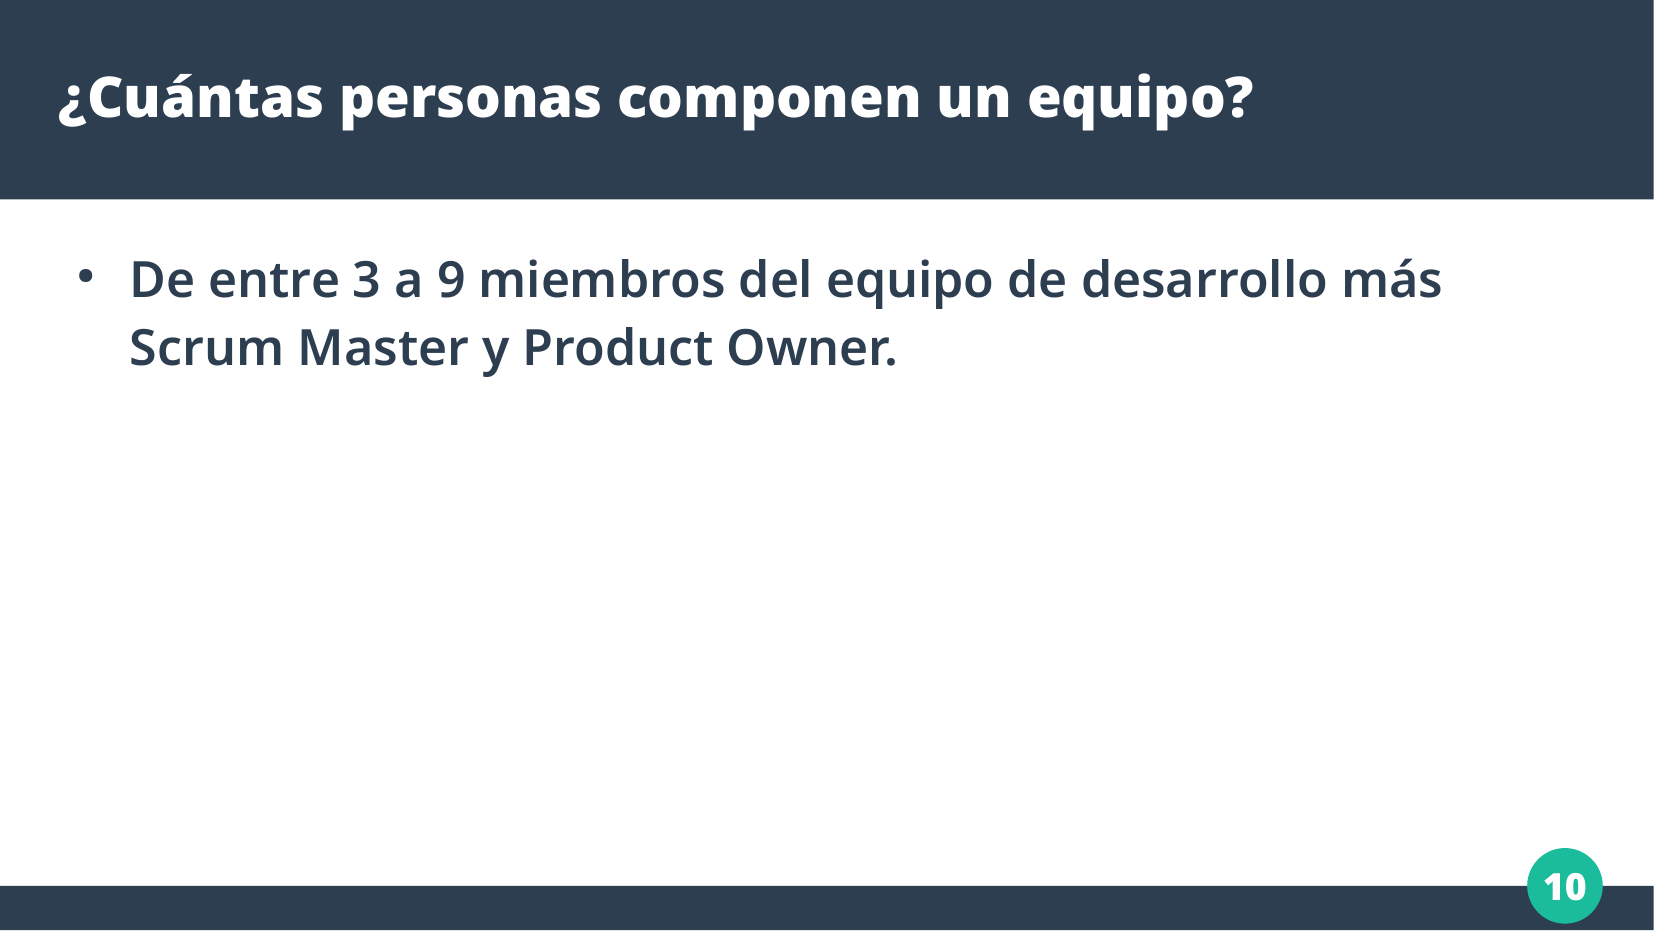

# ¿Cuántas personas componen un equipo?
De entre 3 a 9 miembros del equipo de desarrollo más Scrum Master y Product Owner.